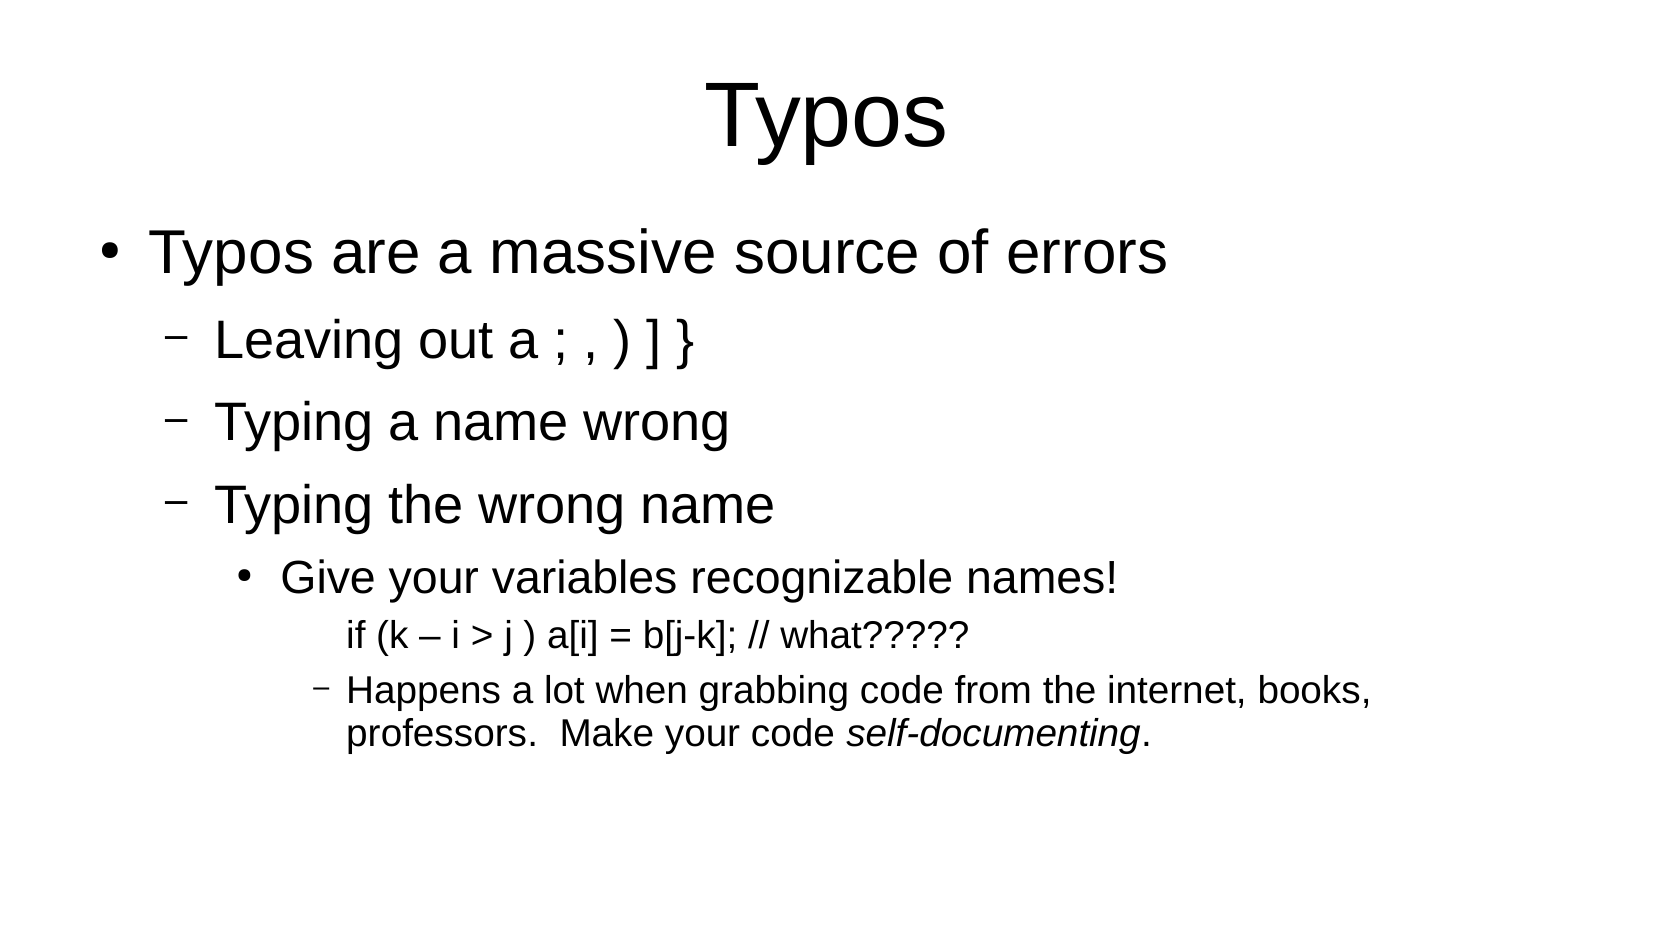

# Typos
Typos are a massive source of errors
Leaving out a ; , ) ] }
Typing a name wrong
Typing the wrong name
Give your variables recognizable names!
if (k – i > j ) a[i] = b[j-k]; // what?????
Happens a lot when grabbing code from the internet, books, professors. Make your code self-documenting.